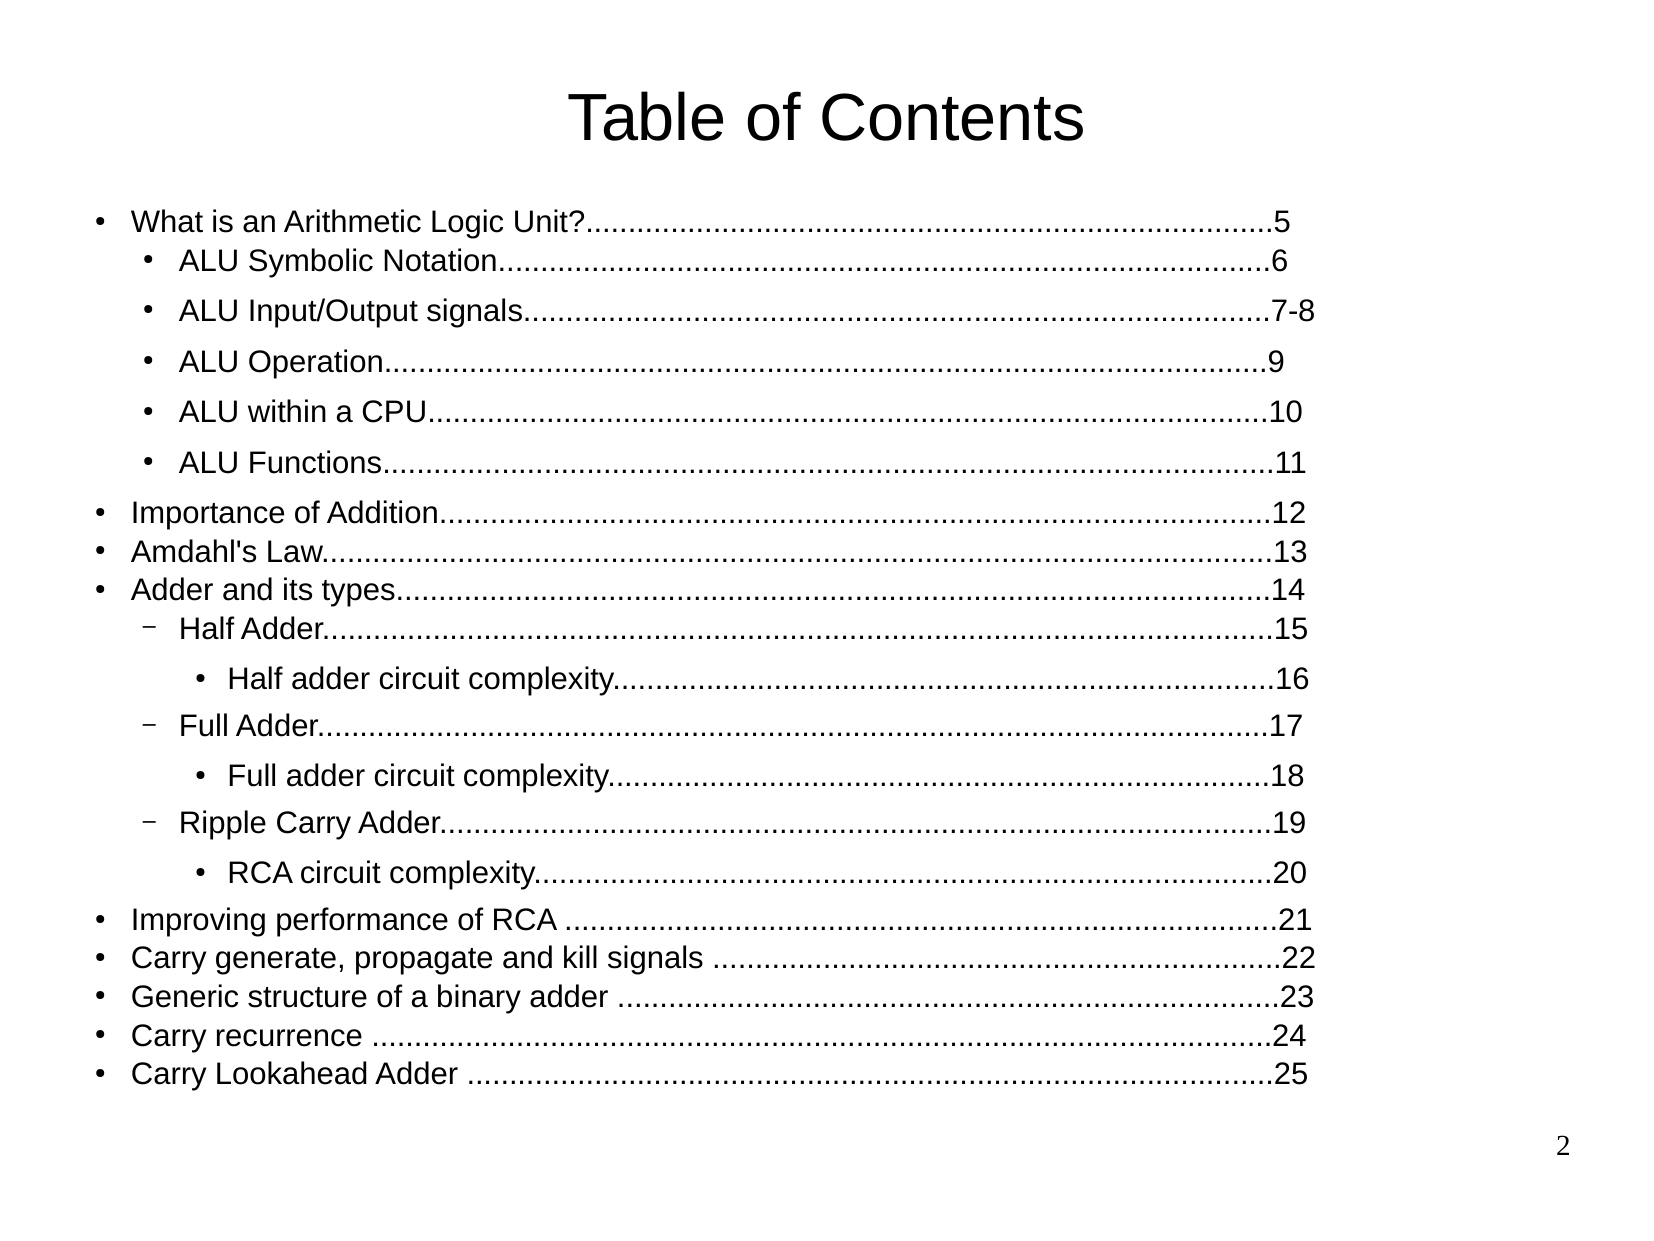

# Table of Contents
What is an Arithmetic Logic Unit?.................................................................................5
ALU Symbolic Notation...........................................................................................6
ALU Input/Output signals........................................................................................7-8
ALU Operation........................................................................................................9
ALU within a CPU...................................................................................................10
ALU Functions.........................................................................................................11
Importance of Addition..................................................................................................12
Amdahl's Law................................................................................................................13
Adder and its types.......................................................................................................14
Half Adder................................................................................................................15
Half adder circuit complexity..............................................................................16
Full Adder................................................................................................................17
Full adder circuit complexity..............................................................................18
Ripple Carry Adder..................................................................................................19
RCA circuit complexity.......................................................................................20
Improving performance of RCA ....................................................................................21
Carry generate, propagate and kill signals ...................................................................22
Generic structure of a binary adder ..............................................................................23
Carry recurrence ..........................................................................................................24
Carry Lookahead Adder ...............................................................................................25
2